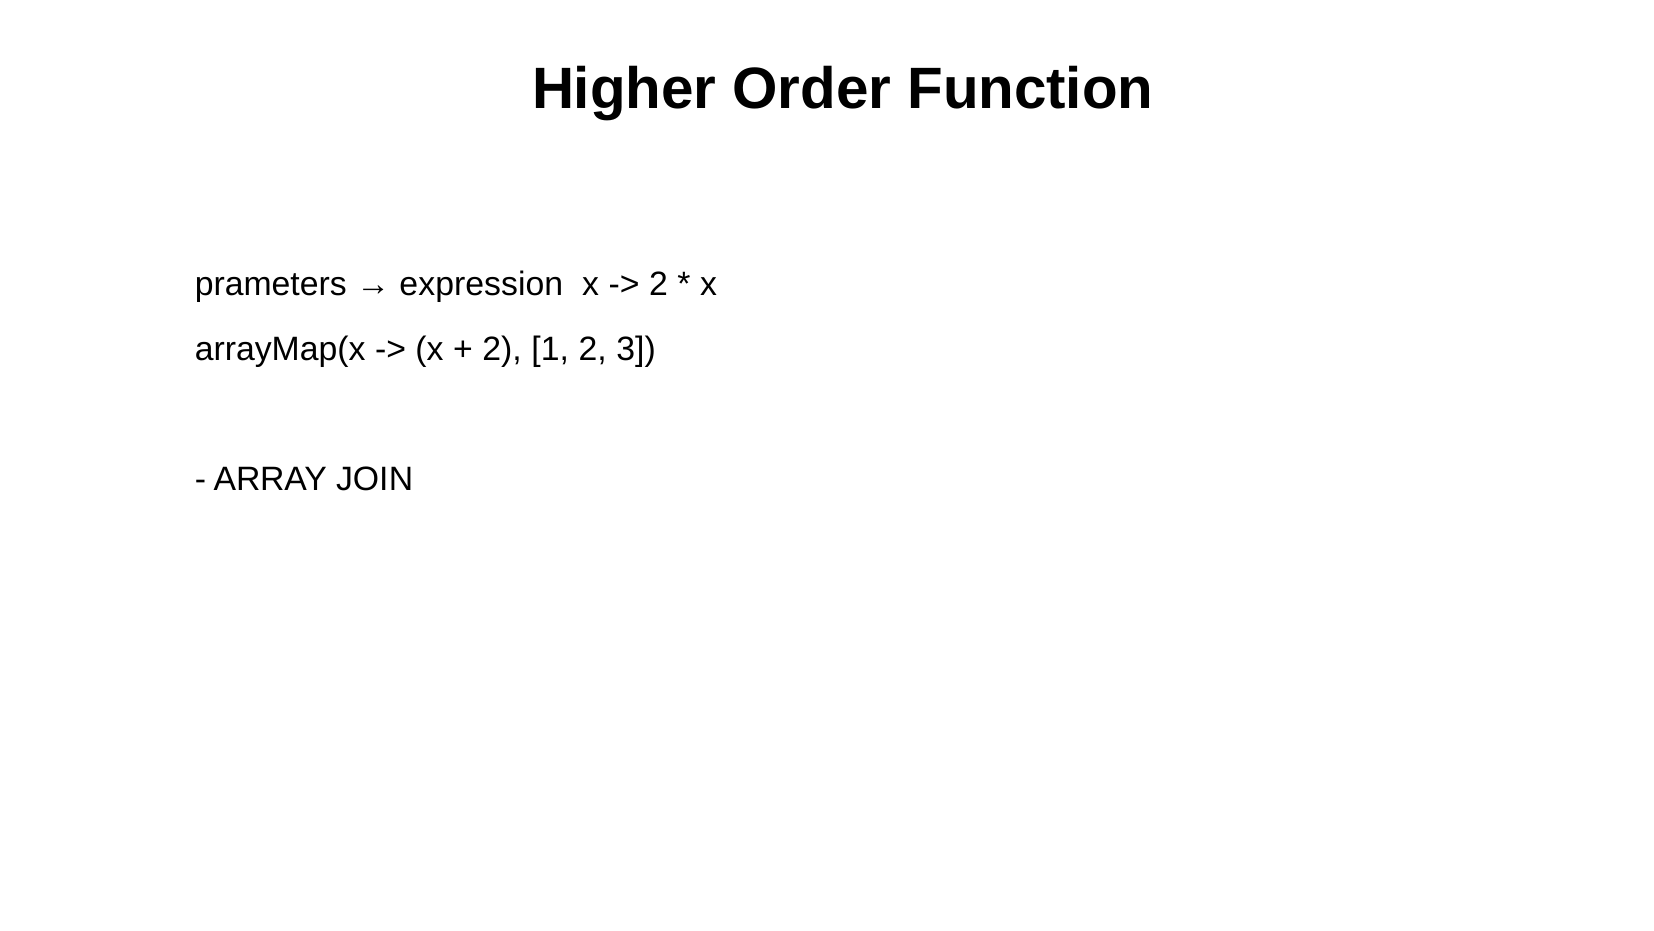

Higher Order Function
prameters → expression x -> 2 * x
arrayMap(x -> (x + 2), [1, 2, 3])
- ARRAY JOIN